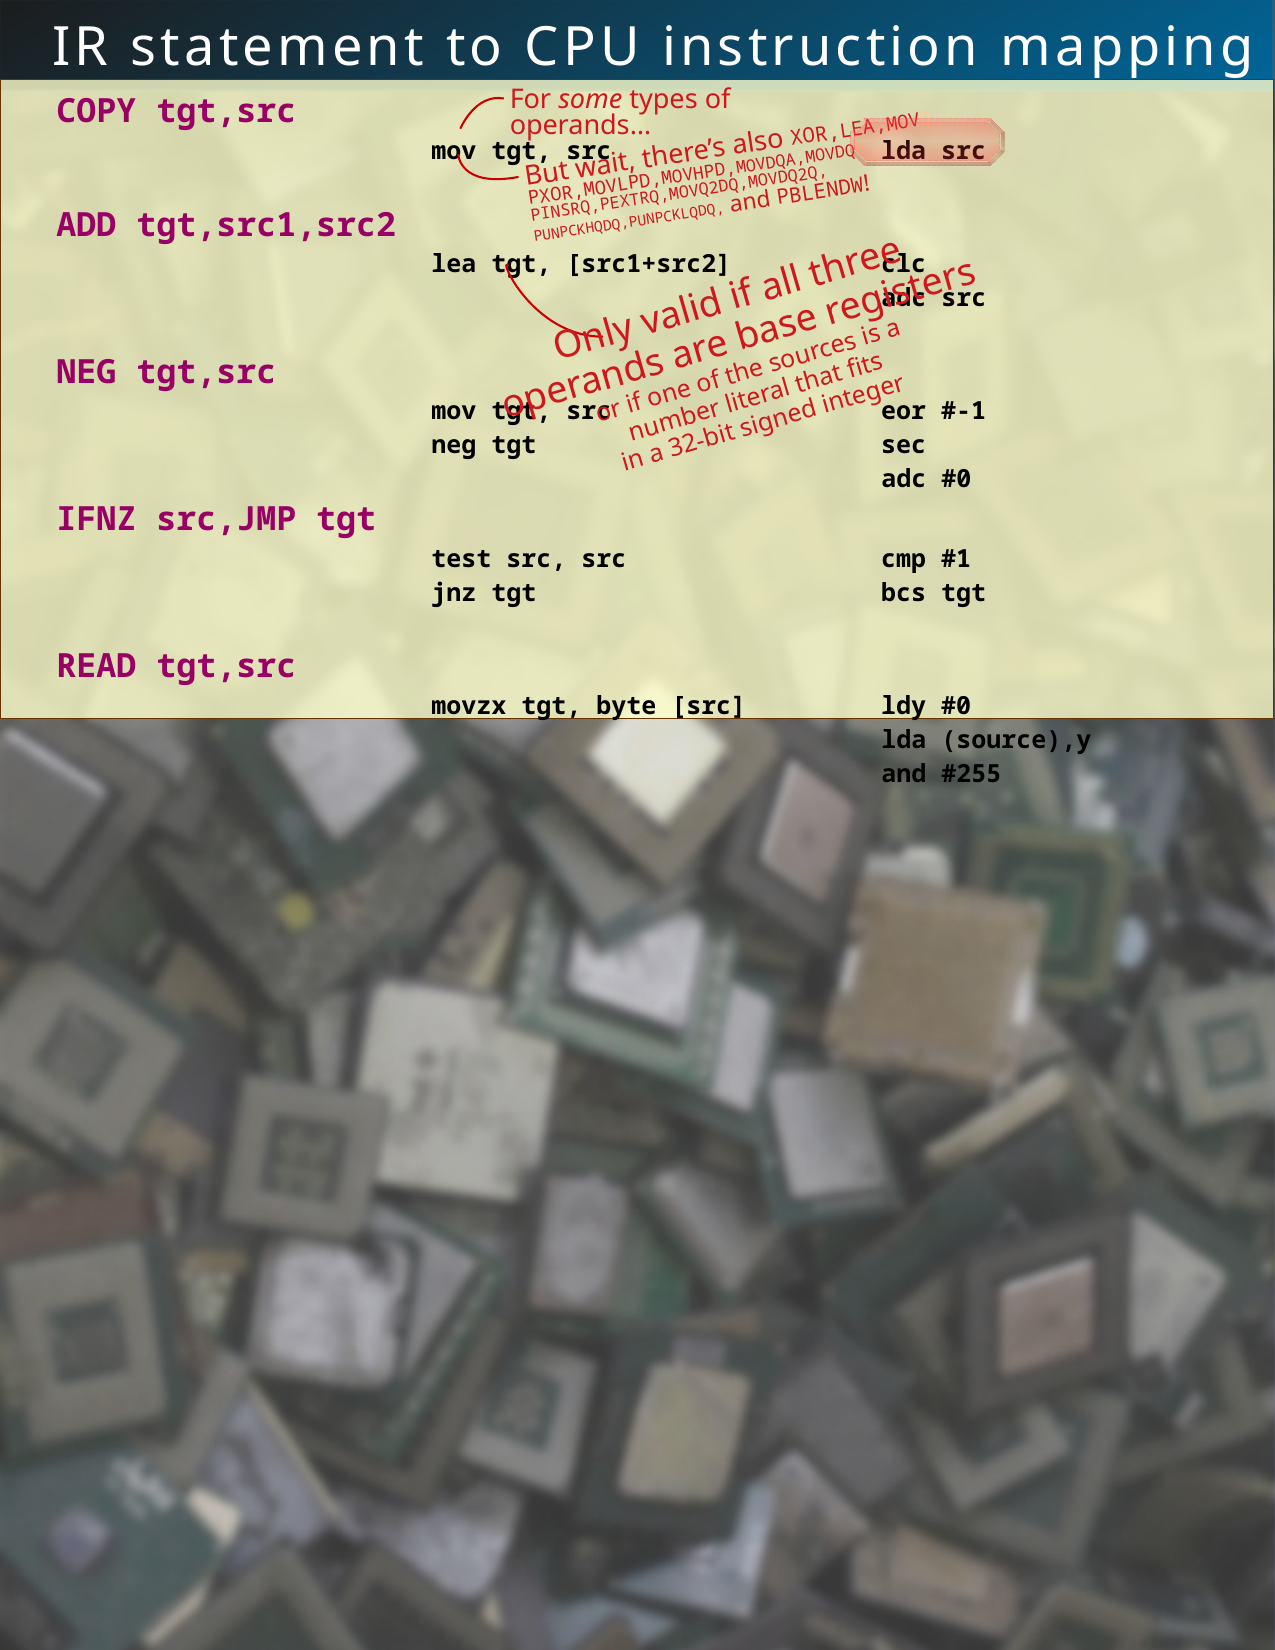

IR statement to CPU instruction mapping
COPY tgt,src
					mov tgt, src lda src
ADD tgt,src1,src2
					lea tgt, [src1+src2] clc
					 adc src
NEG tgt,src
					mov tgt, src eor #-1
					neg tgt sec
					 adc #0
IFNZ src,JMP tgt
					test src, src cmp #1
					jnz tgt bcs tgt
READ tgt,src
					movzx tgt, byte [src] ldy #0
					 lda (source),y
					 and #255
For some types of operands…
But wait, there’s also XOR,LEA,MOVQ,
PXOR,MOVLPD,MOVHPD,MOVDQA,MOVDQU,
PINSRQ,PEXTRQ,MOVQ2DQ,MOVDQ2Q,
PUNPCKHQDQ,PUNPCKLQDQ, and PBLENDW!
Only valid if all three
operands are base registers
or if one of the sources is a
number literal that fits
in a 32-bit signed integer